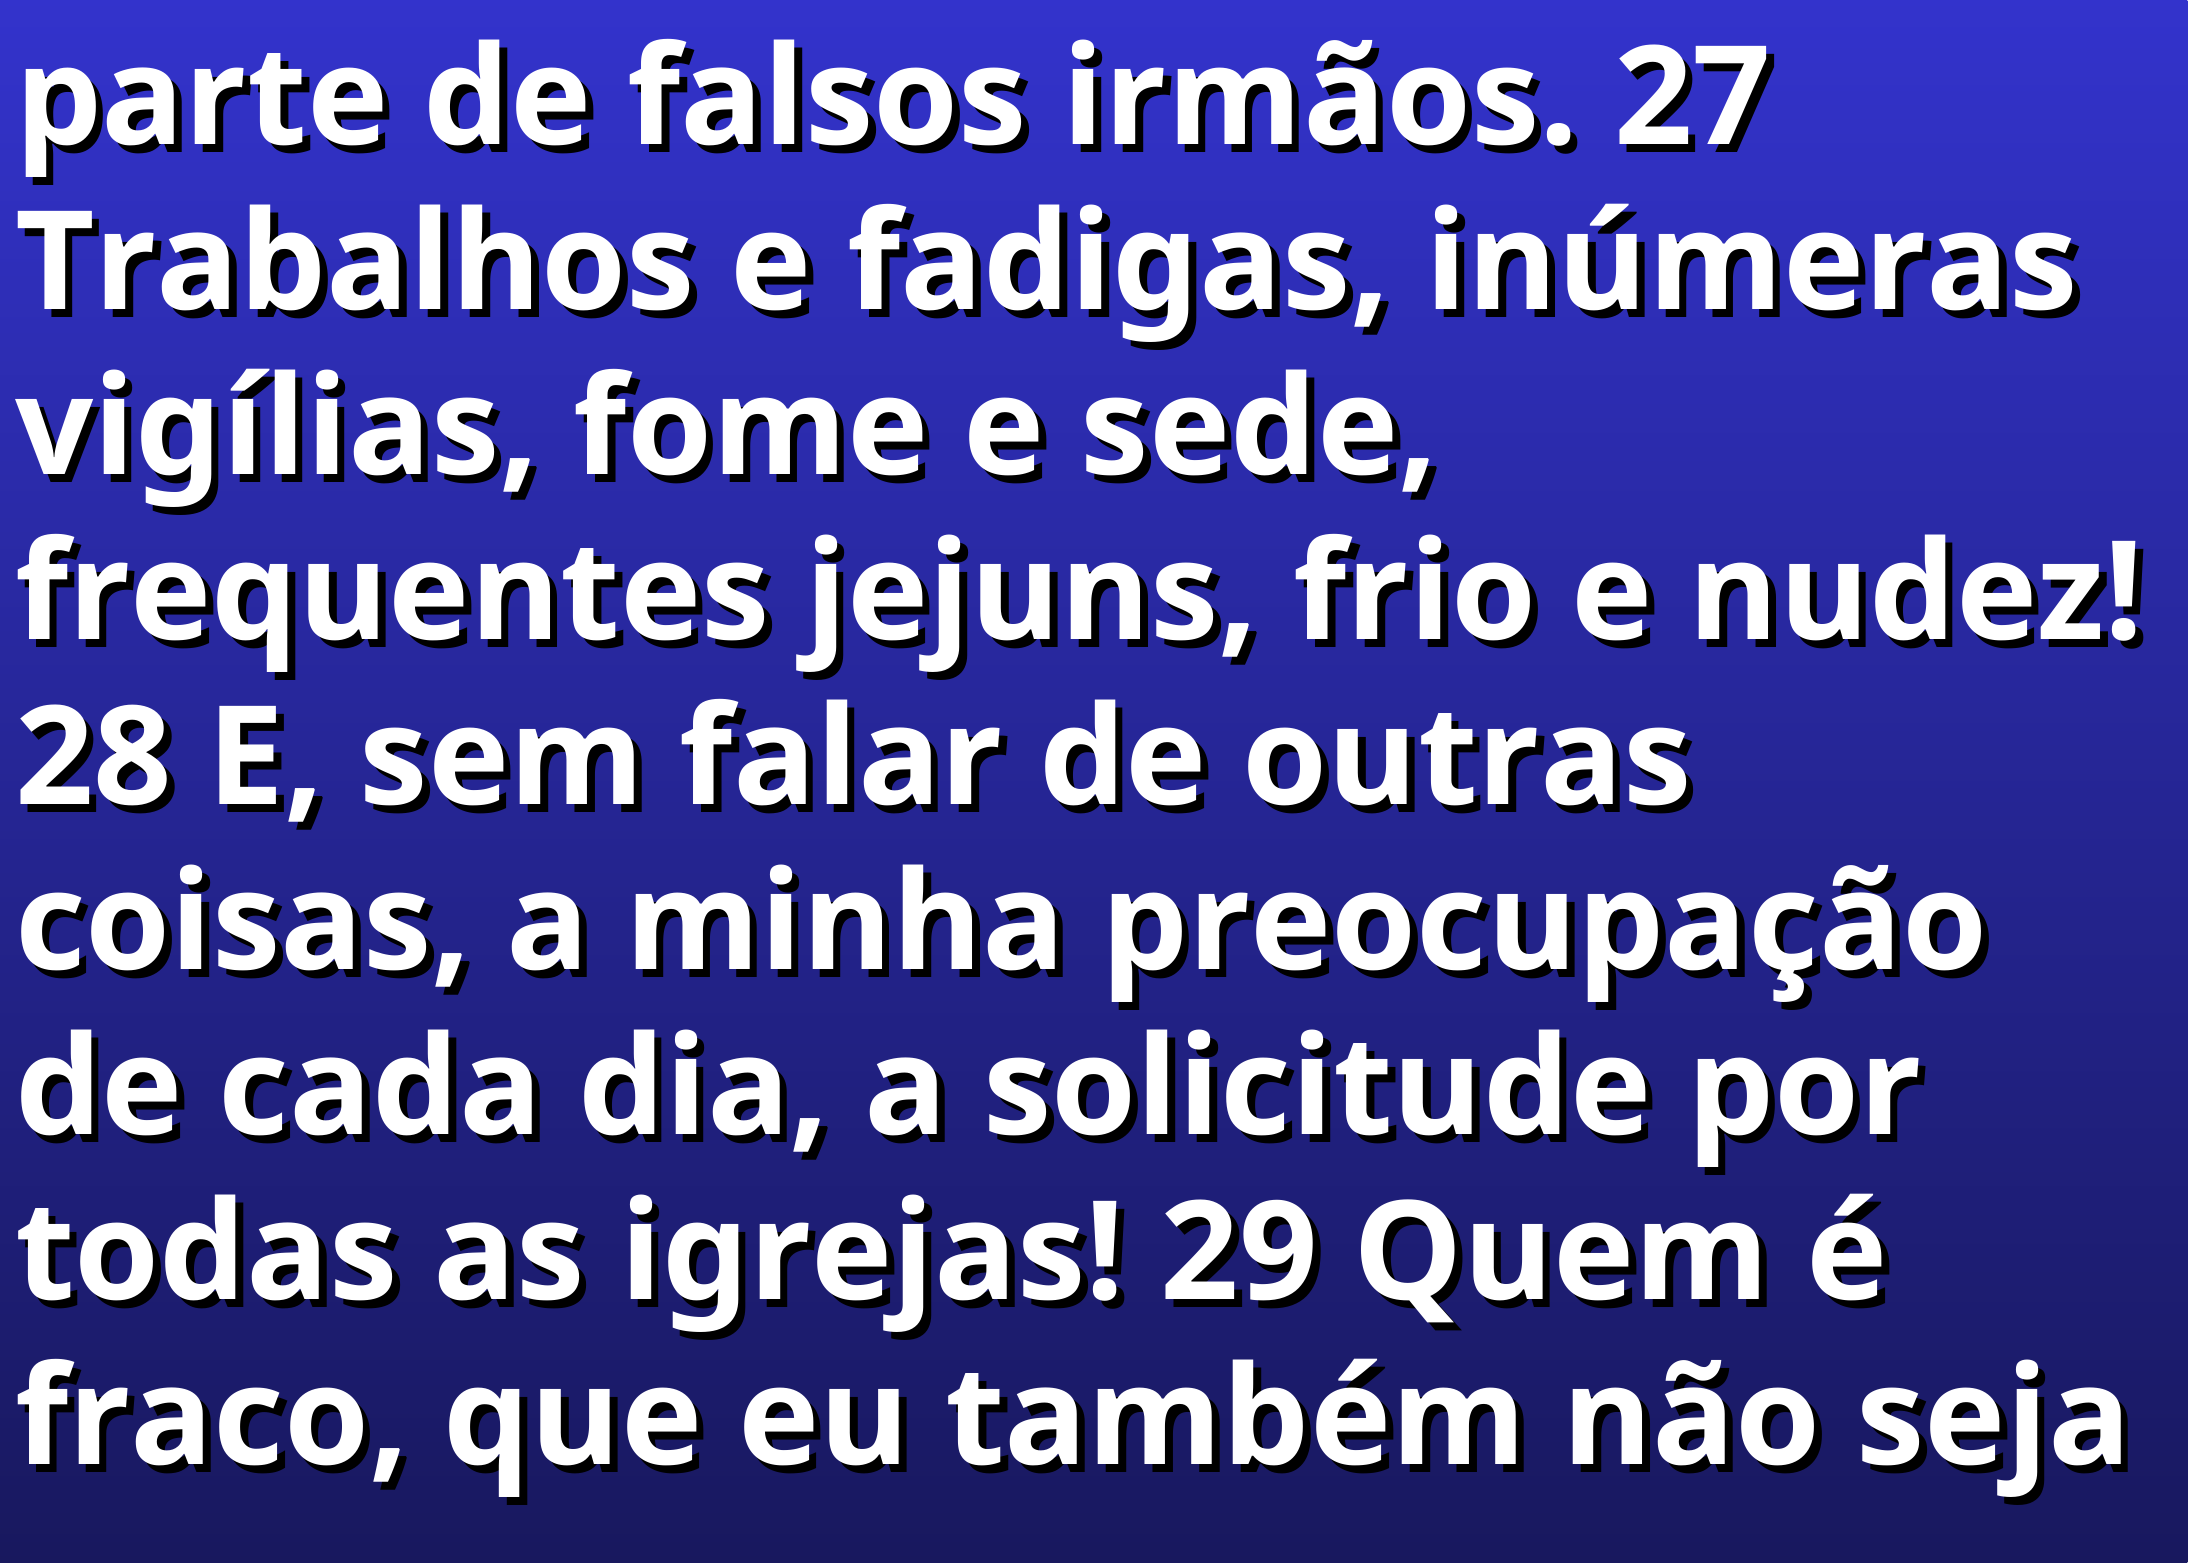

parte de falsos irmãos. 27 Trabalhos e fadigas, inúmeras vigílias, fome e sede, frequentes jejuns, frio e nudez! 28 E, sem falar de outras coisas, a minha preocupação de cada dia, a solicitude por todas as igrejas! 29 Quem é fraco, que eu também não seja